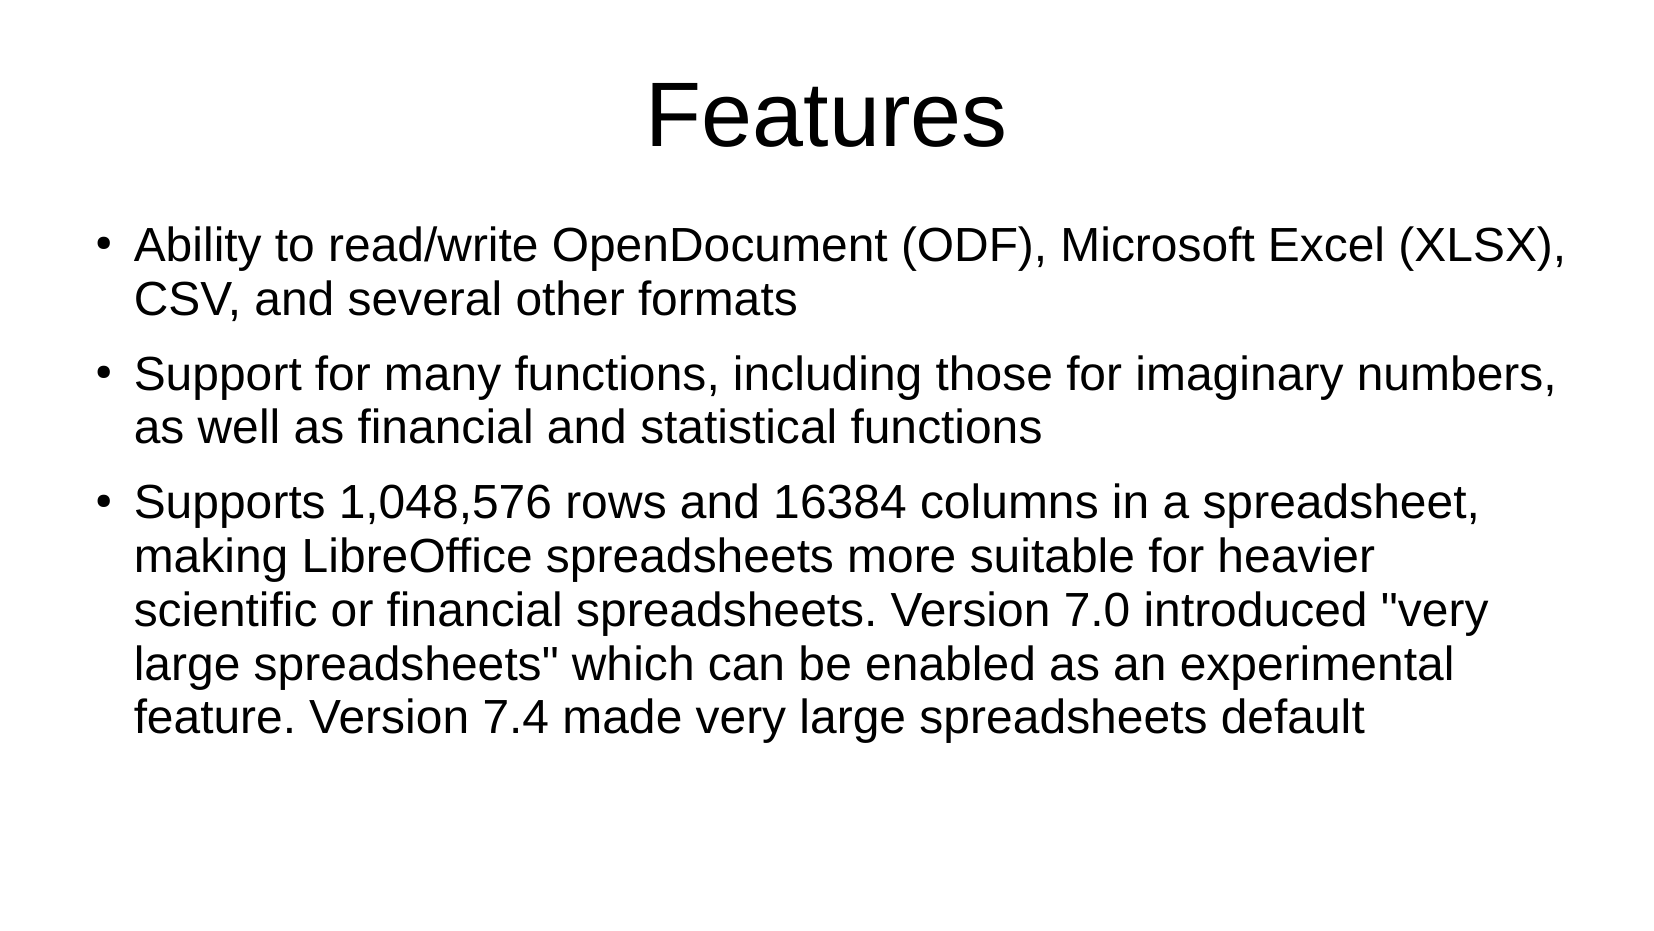

# Features
Ability to read/write OpenDocument (ODF), Microsoft Excel (XLSX), CSV, and several other formats
Support for many functions, including those for imaginary numbers, as well as financial and statistical functions
Supports 1,048,576 rows and 16384 columns in a spreadsheet, making LibreOffice spreadsheets more suitable for heavier scientific or financial spreadsheets. Version 7.0 introduced "very large spreadsheets" which can be enabled as an experimental feature. Version 7.4 made very large spreadsheets default